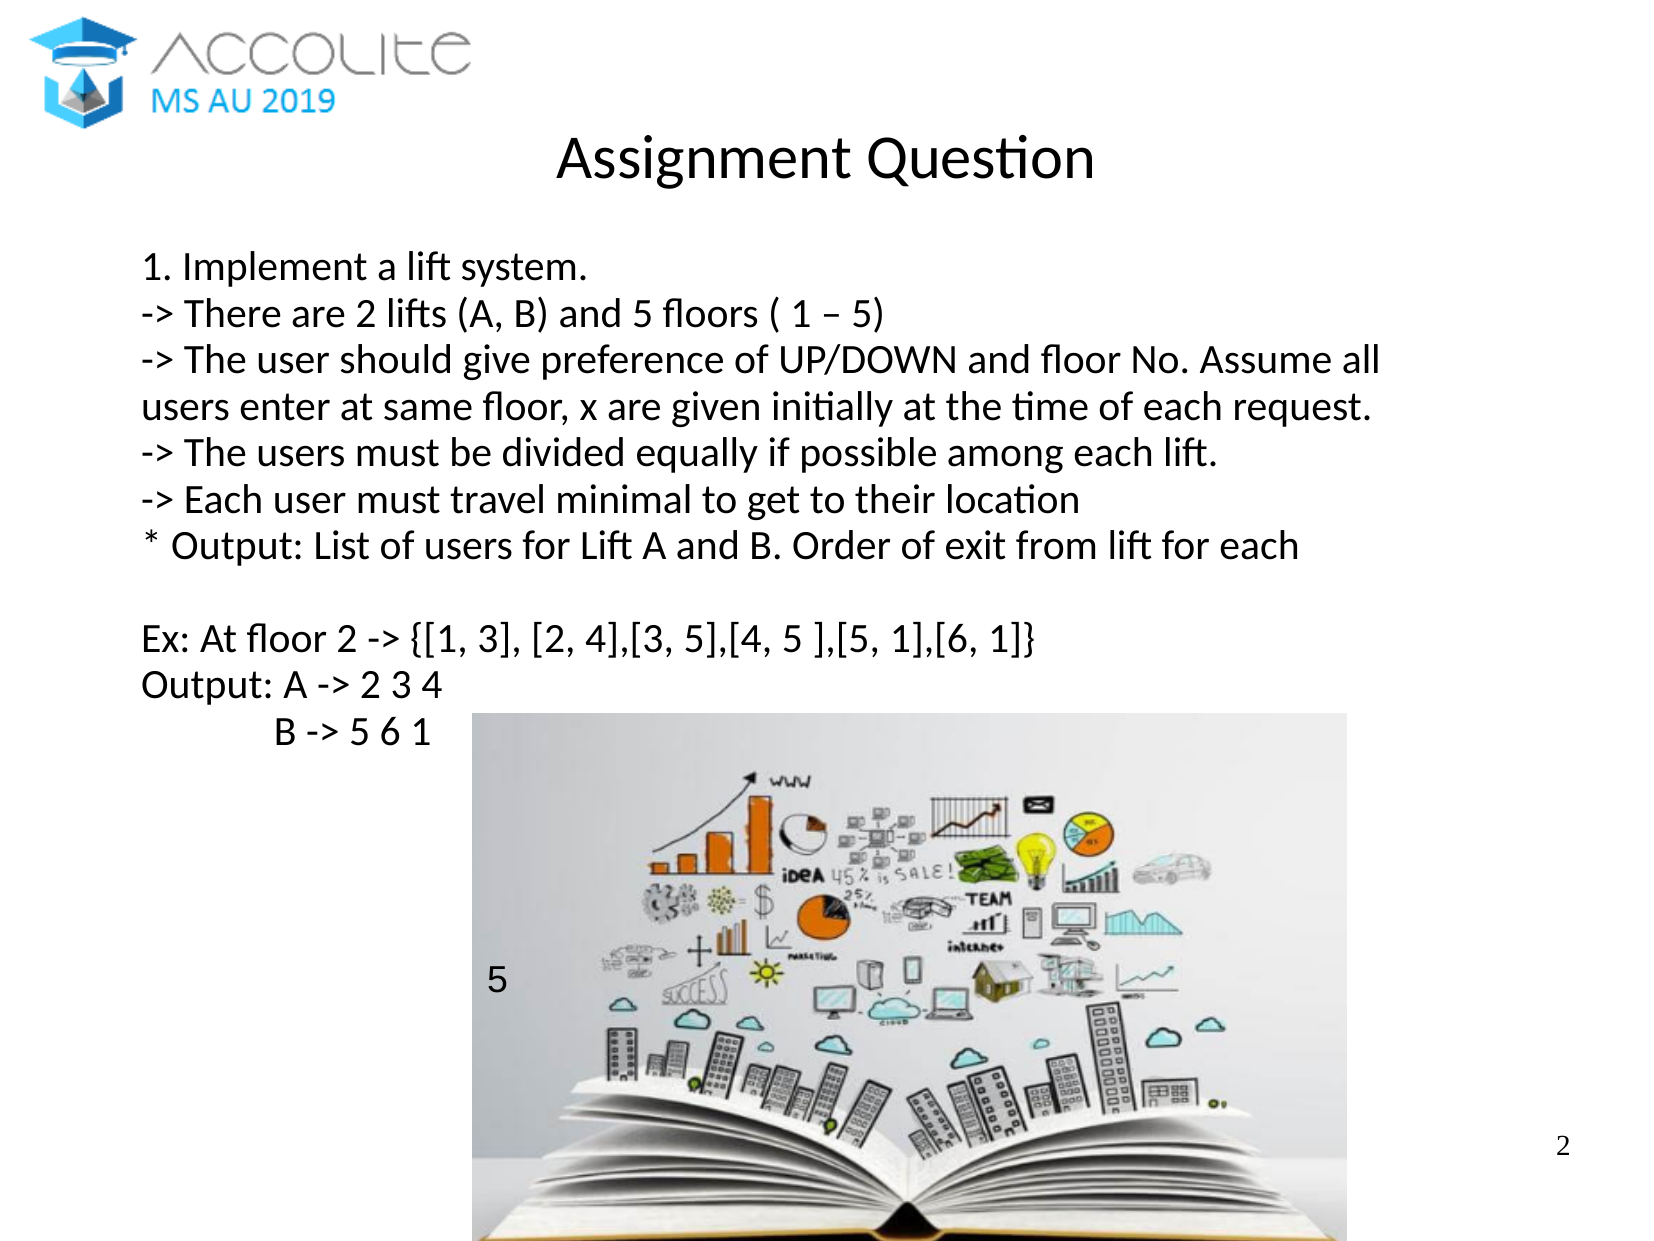

# Assignment Question
1. Implement a lift system.
-> There are 2 lifts (A, B) and 5 floors ( 1 – 5)
-> The user should give preference of UP/DOWN and floor No. Assume all users enter at same floor, x are given initially at the time of each request.
-> The users must be divided equally if possible among each lift.
-> Each user must travel minimal to get to their location
* Output: List of users for Lift A and B. Order of exit from lift for each
Ex: At floor 2 -> {[1, 3], [2, 4],[3, 5],[4, 5 ],[5, 1],[6, 1]}
Output: A -> 2 3 4
 B -> 5 6 1
5
© Copyright 2019 Accolite. All Rights Reserved
2